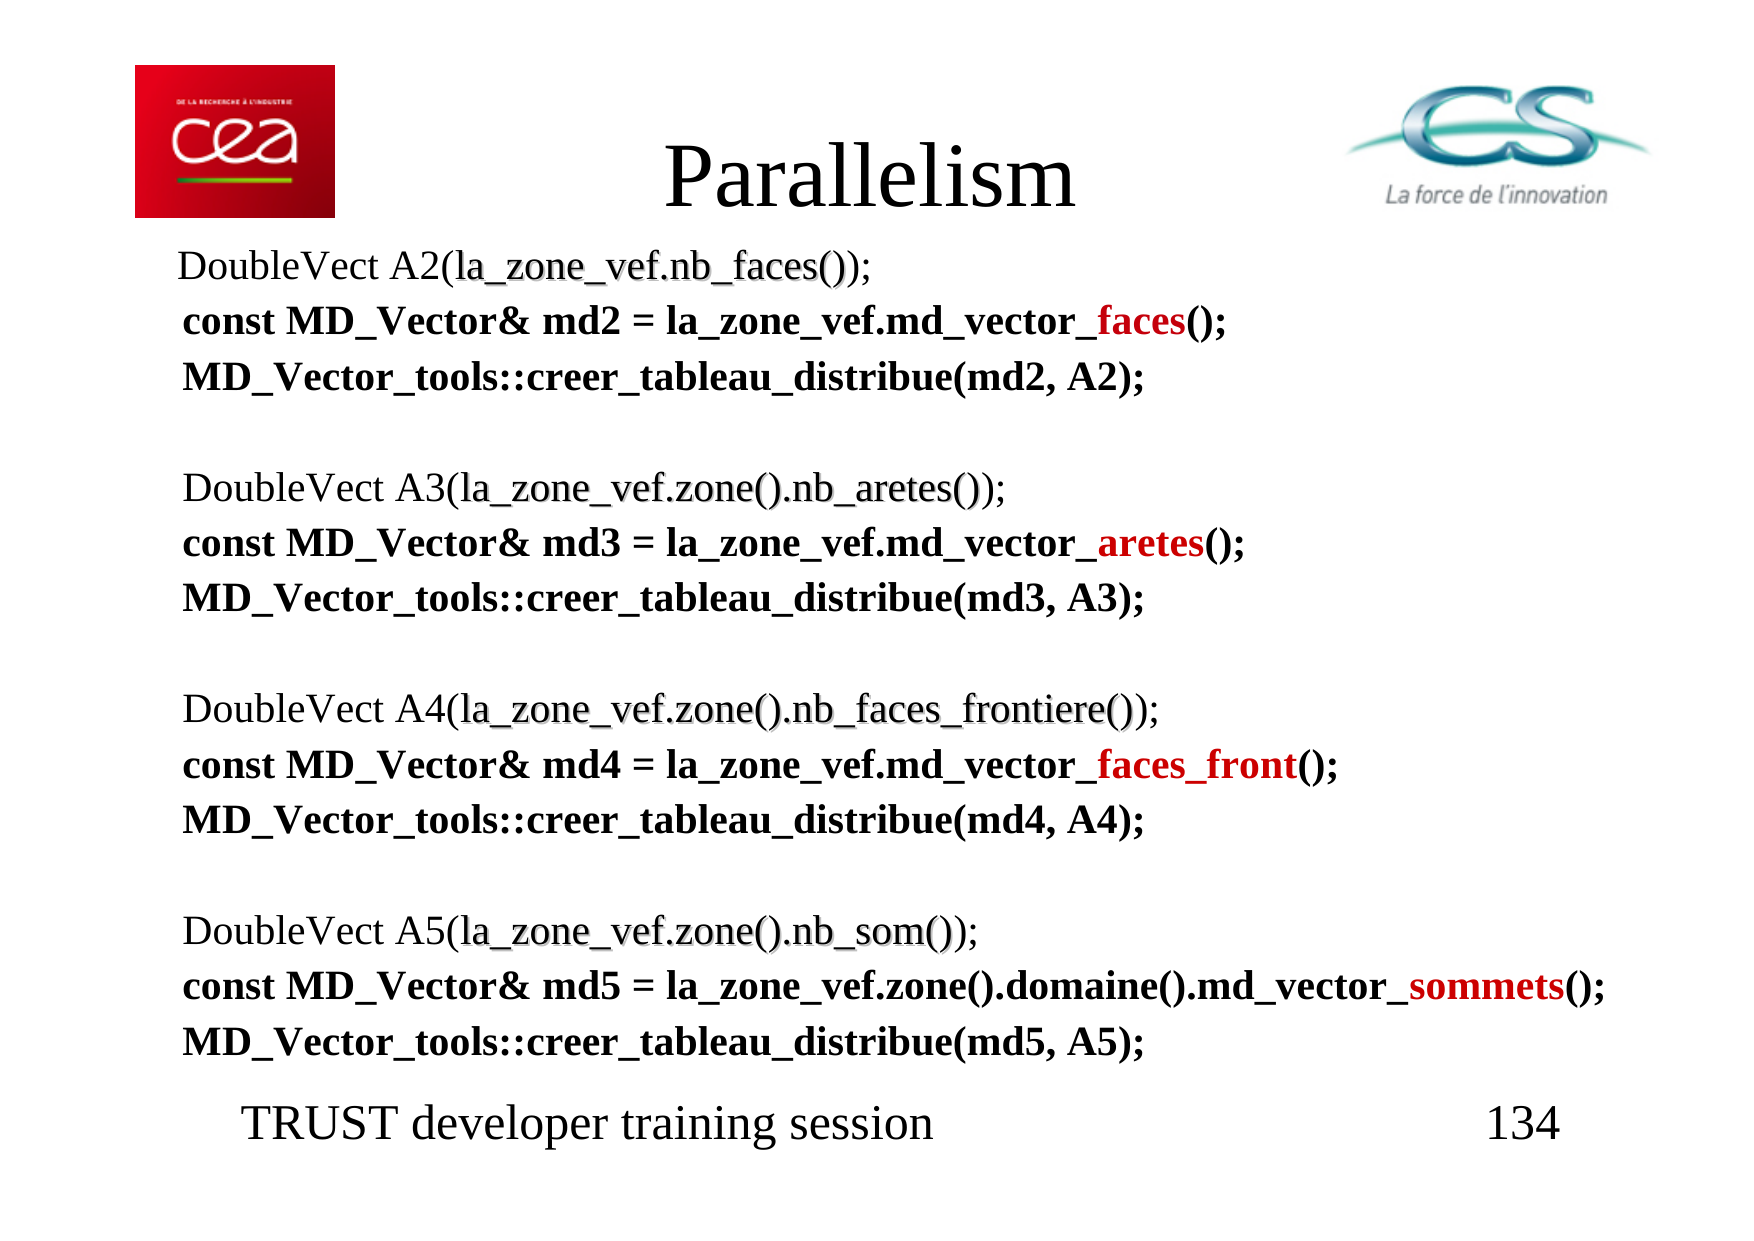

# Parallelism
 DoubleVect A2(la_zone_vef.nb_faces());
const MD_Vector& md2 = la_zone_vef.md_vector_faces();
MD_Vector_tools::creer_tableau_distribue(md2, A2);
DoubleVect A3(la_zone_vef.zone().nb_aretes());
const MD_Vector& md3 = la_zone_vef.md_vector_aretes();
MD_Vector_tools::creer_tableau_distribue(md3, A3);
DoubleVect A4(la_zone_vef.zone().nb_faces_frontiere());
const MD_Vector& md4 = la_zone_vef.md_vector_faces_front();
MD_Vector_tools::creer_tableau_distribue(md4, A4);
DoubleVect A5(la_zone_vef.zone().nb_som());
const MD_Vector& md5 = la_zone_vef.zone().domaine().md_vector_sommets();
MD_Vector_tools::creer_tableau_distribue(md5, A5);
TRUST developer training session
134